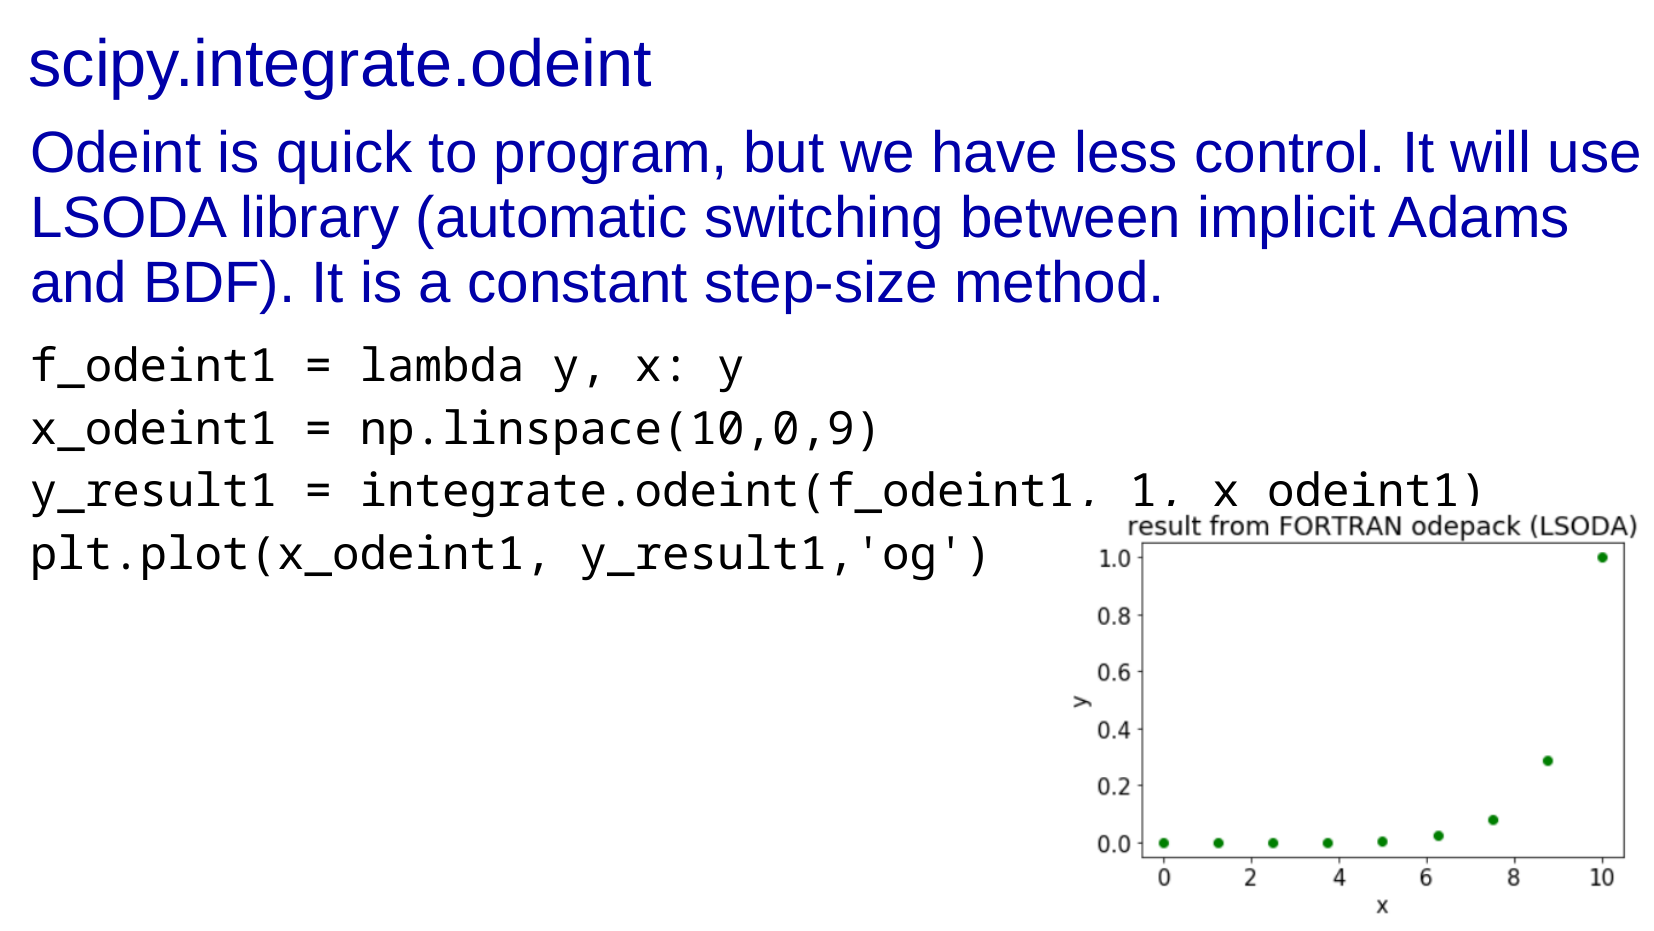

# scipy.integrate.odeint
Odeint is quick to program, but we have less control. It will use LSODA library (automatic switching between implicit Adams and BDF). It is a constant step-size method.
f_odeint1 = lambda y, x: y
x_odeint1 = np.linspace(10,0,9)
y_result1 = integrate.odeint(f_odeint1, 1, x_odeint1)
plt.plot(x_odeint1, y_result1,'og')
44